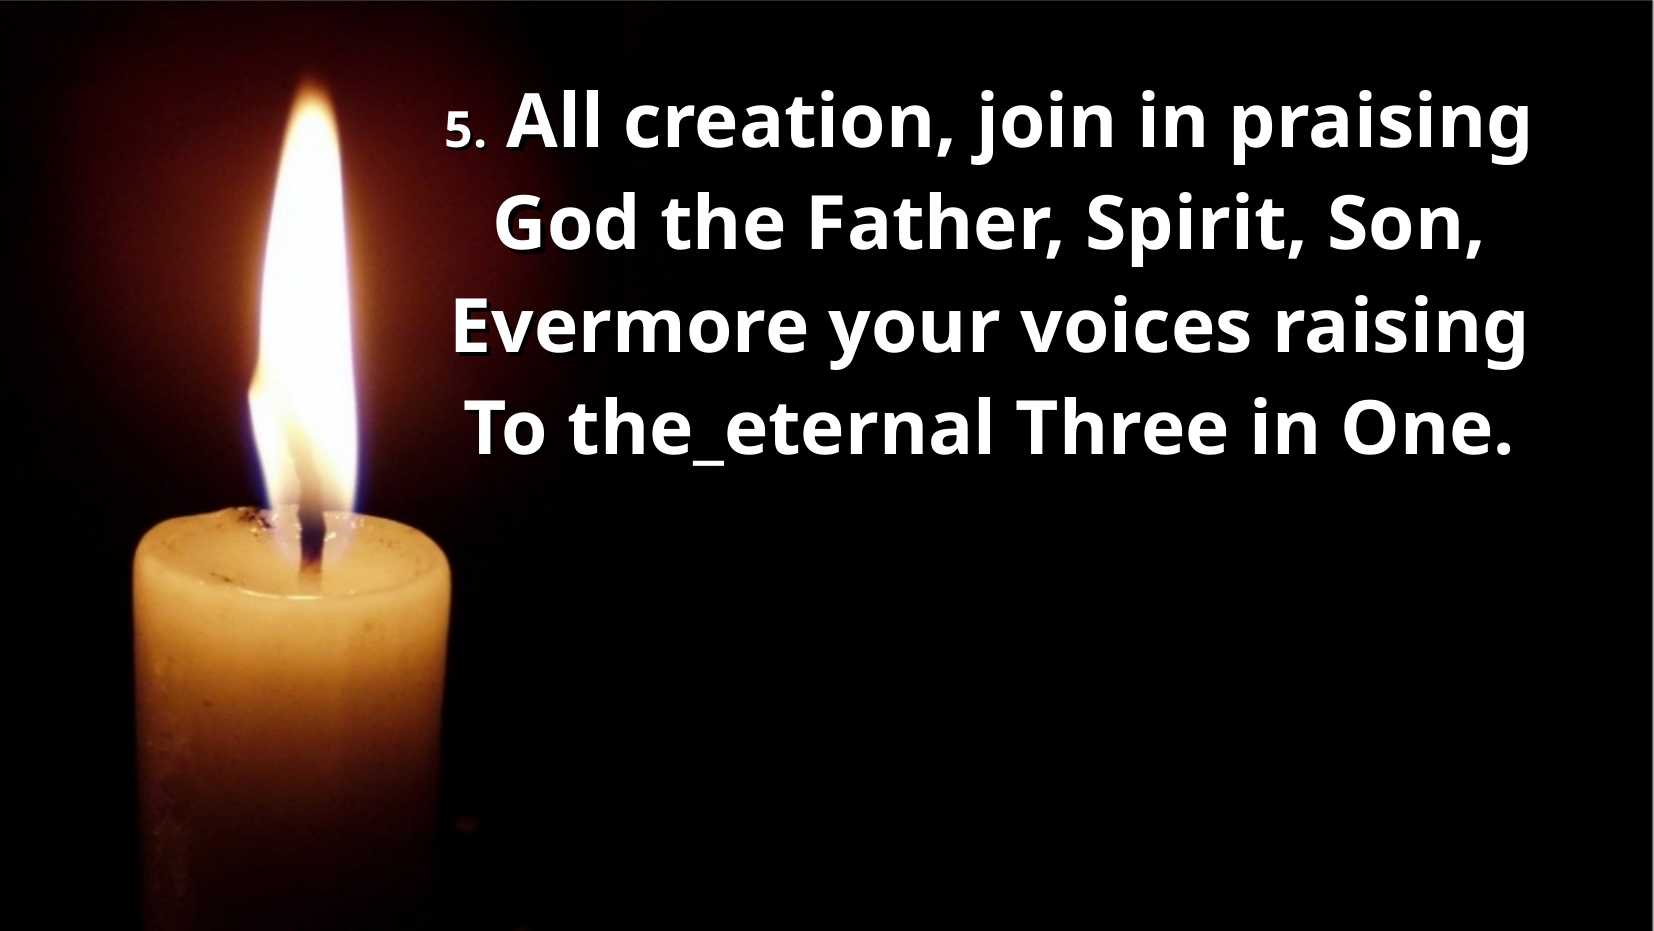

5. All creation, join in praising
God the Father, Spirit, Son,
Evermore your voices raising
To the_eternal Three in One.